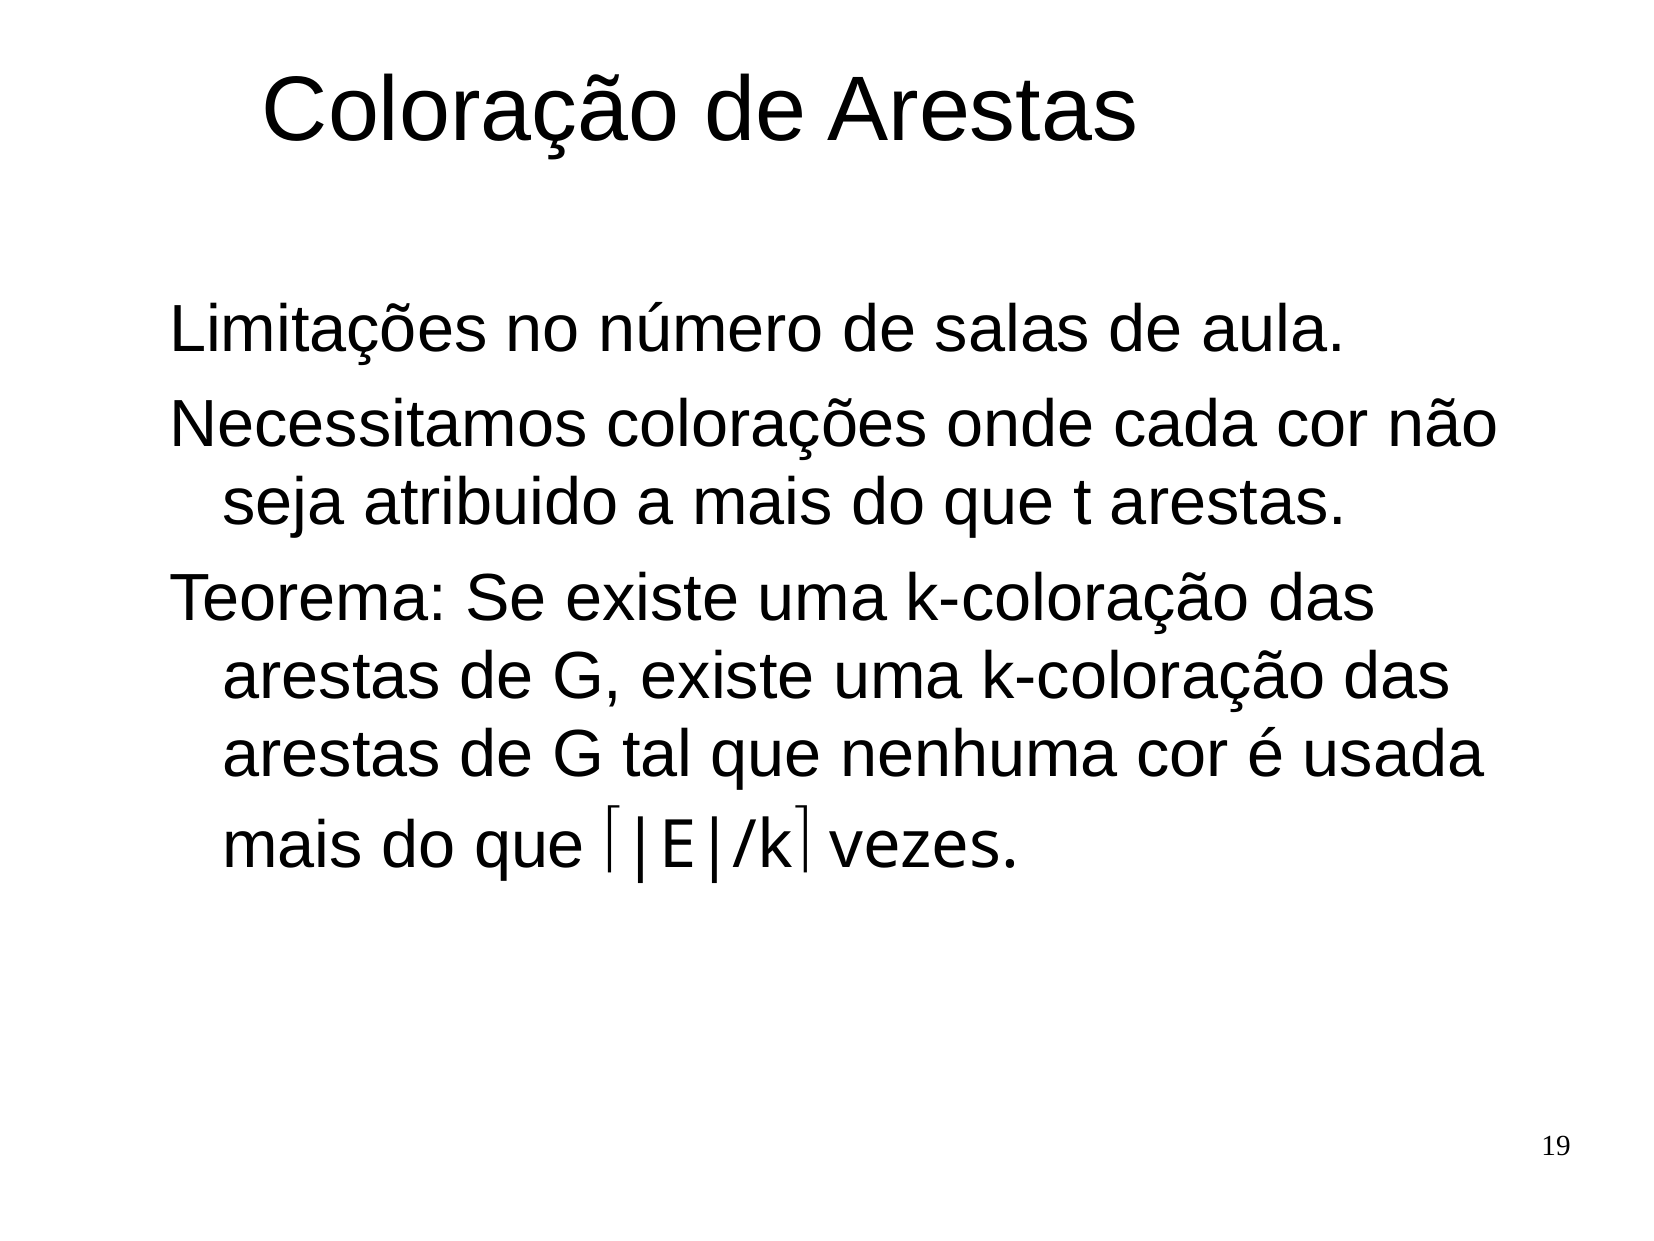

# Coloração de Arestas
Limitações no número de salas de aula.
Necessitamos colorações onde cada cor não seja atribuido a mais do que t arestas.
Teorema: Se existe uma k-coloração das arestas de G, existe uma k-coloração das arestas de G tal que nenhuma cor é usada mais do que |E|/k vezes.
19